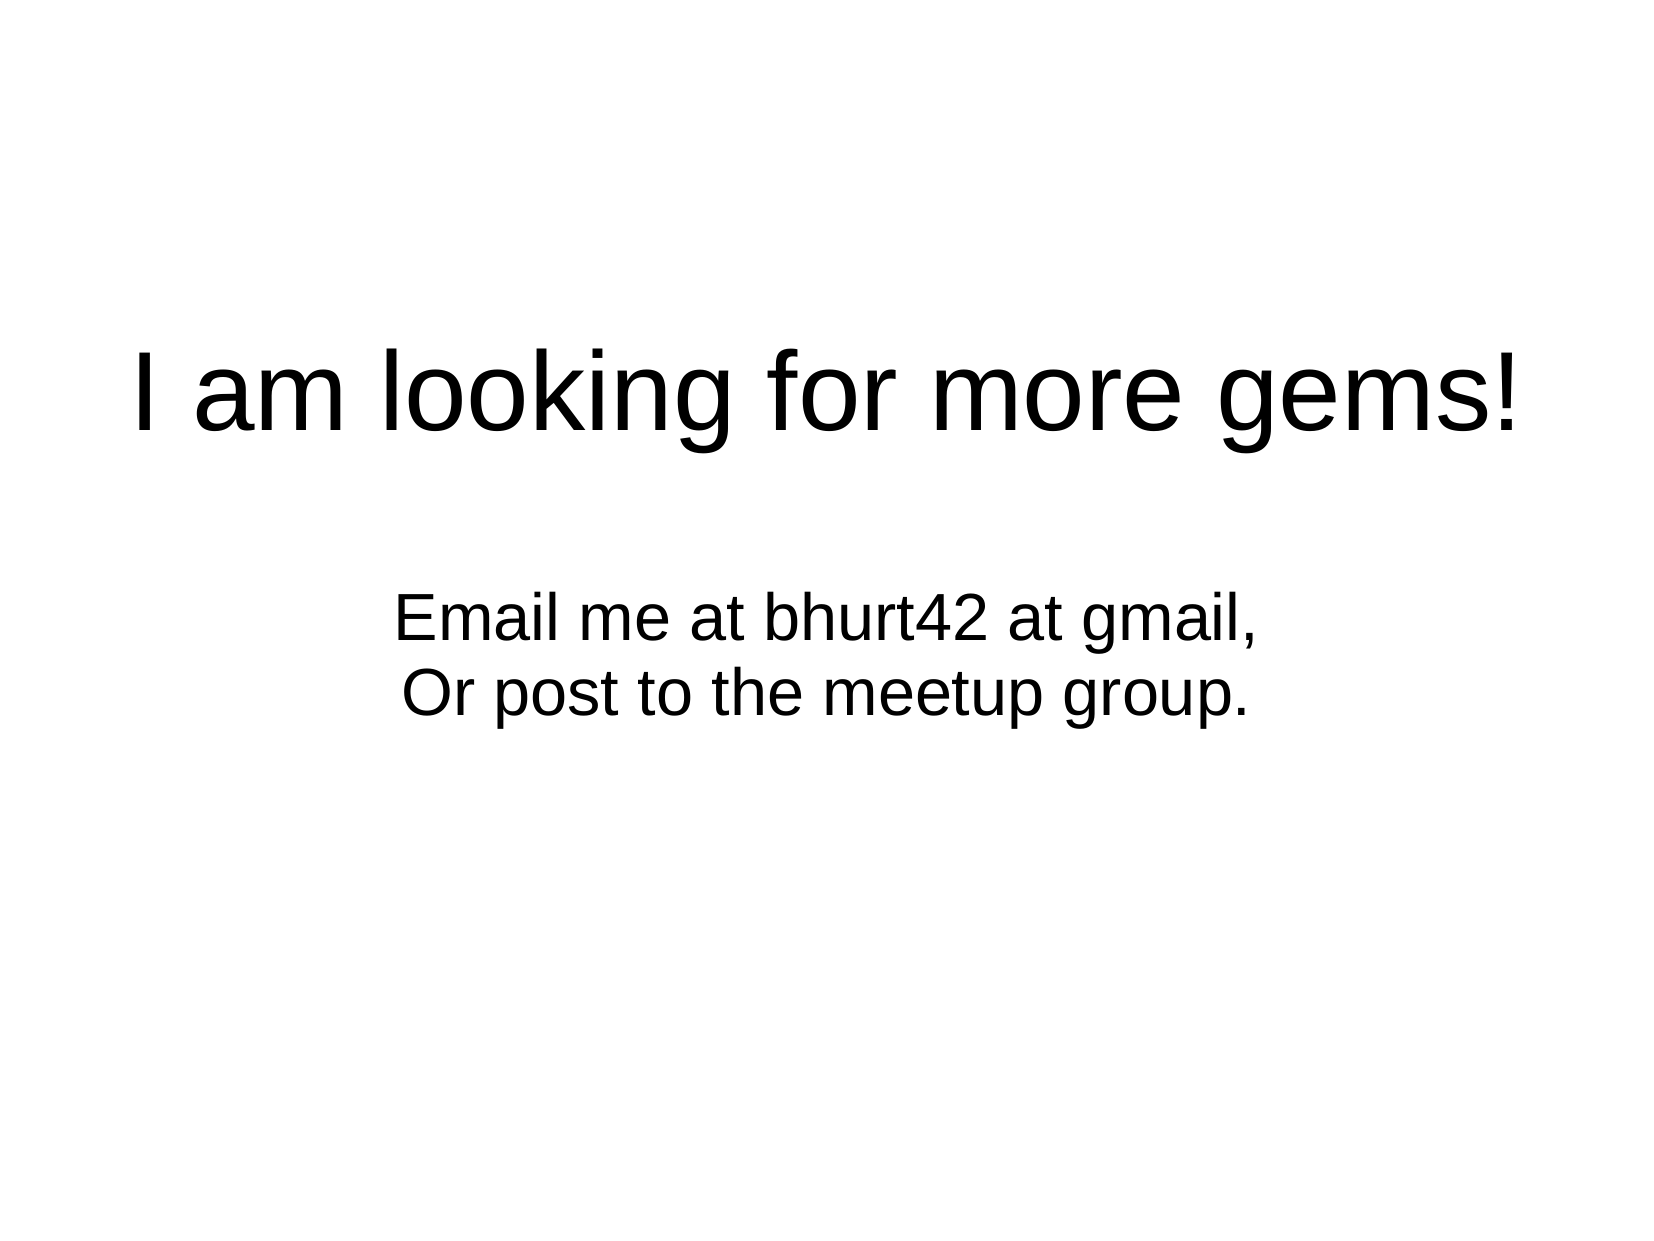

# I am looking for more gems!
Email me at bhurt42 at gmail,
Or post to the meetup group.